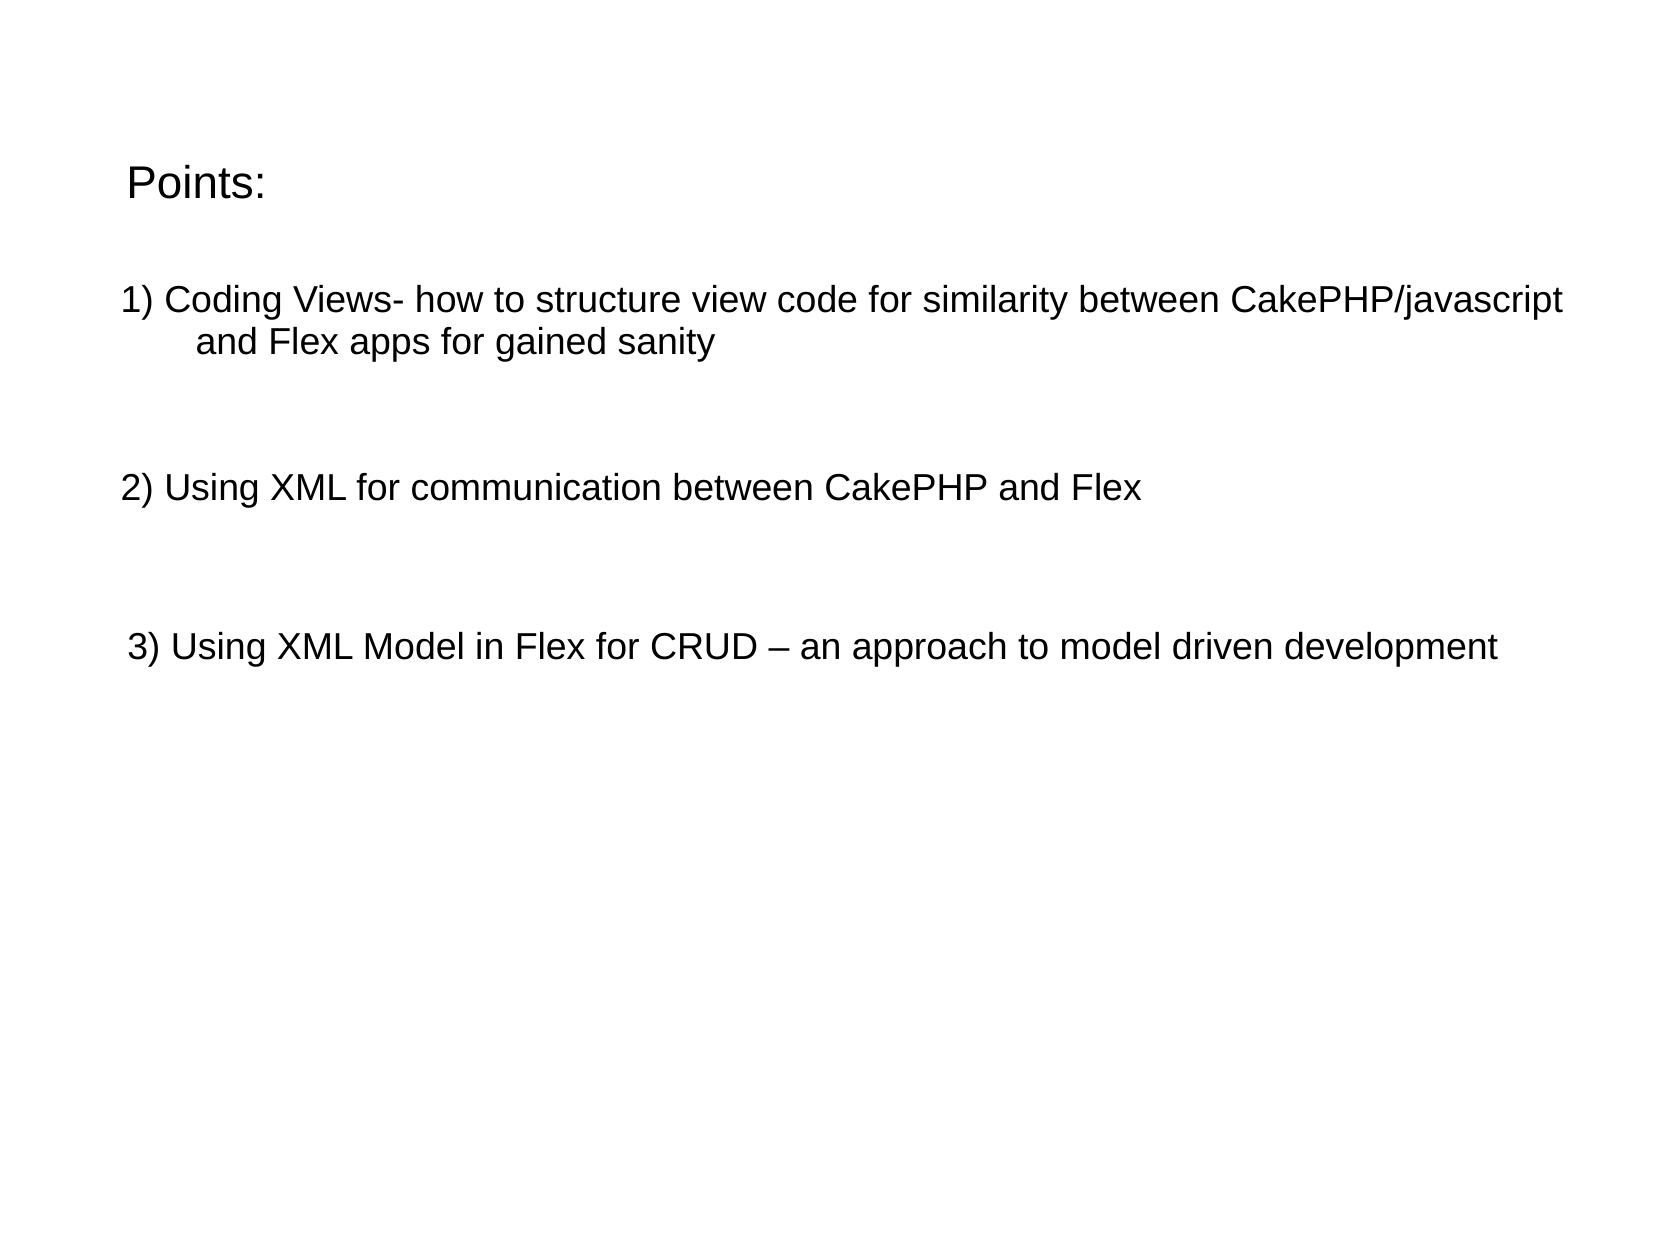

Points:
1) Coding Views- how to structure view code for similarity between CakePHP/javascript
	and Flex apps for gained sanity
2) Using XML for communication between CakePHP and Flex
3) Using XML Model in Flex for CRUD – an approach to model driven development